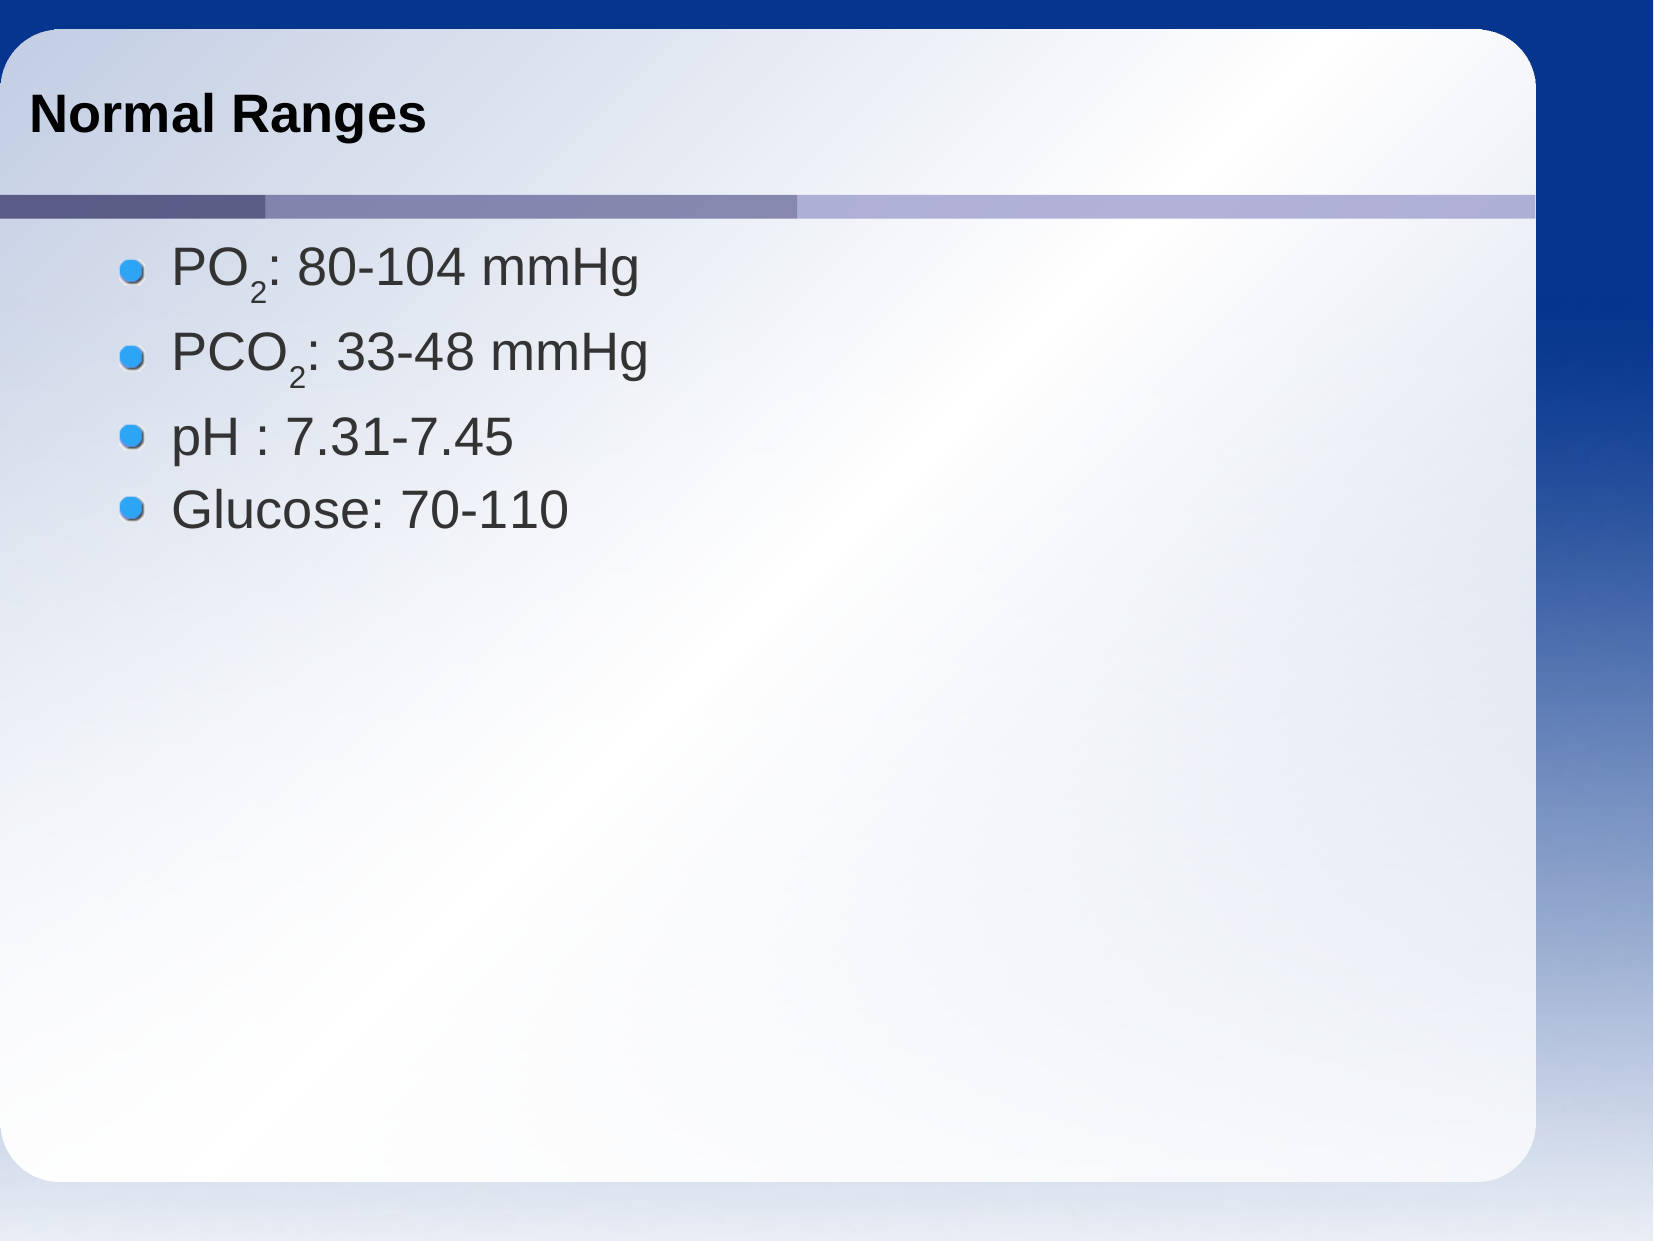

# Normal Ranges
PO2: 80-104 mmHg
PCO2: 33-48 mmHg
pH : 7.31-7.45
Glucose: 70-110